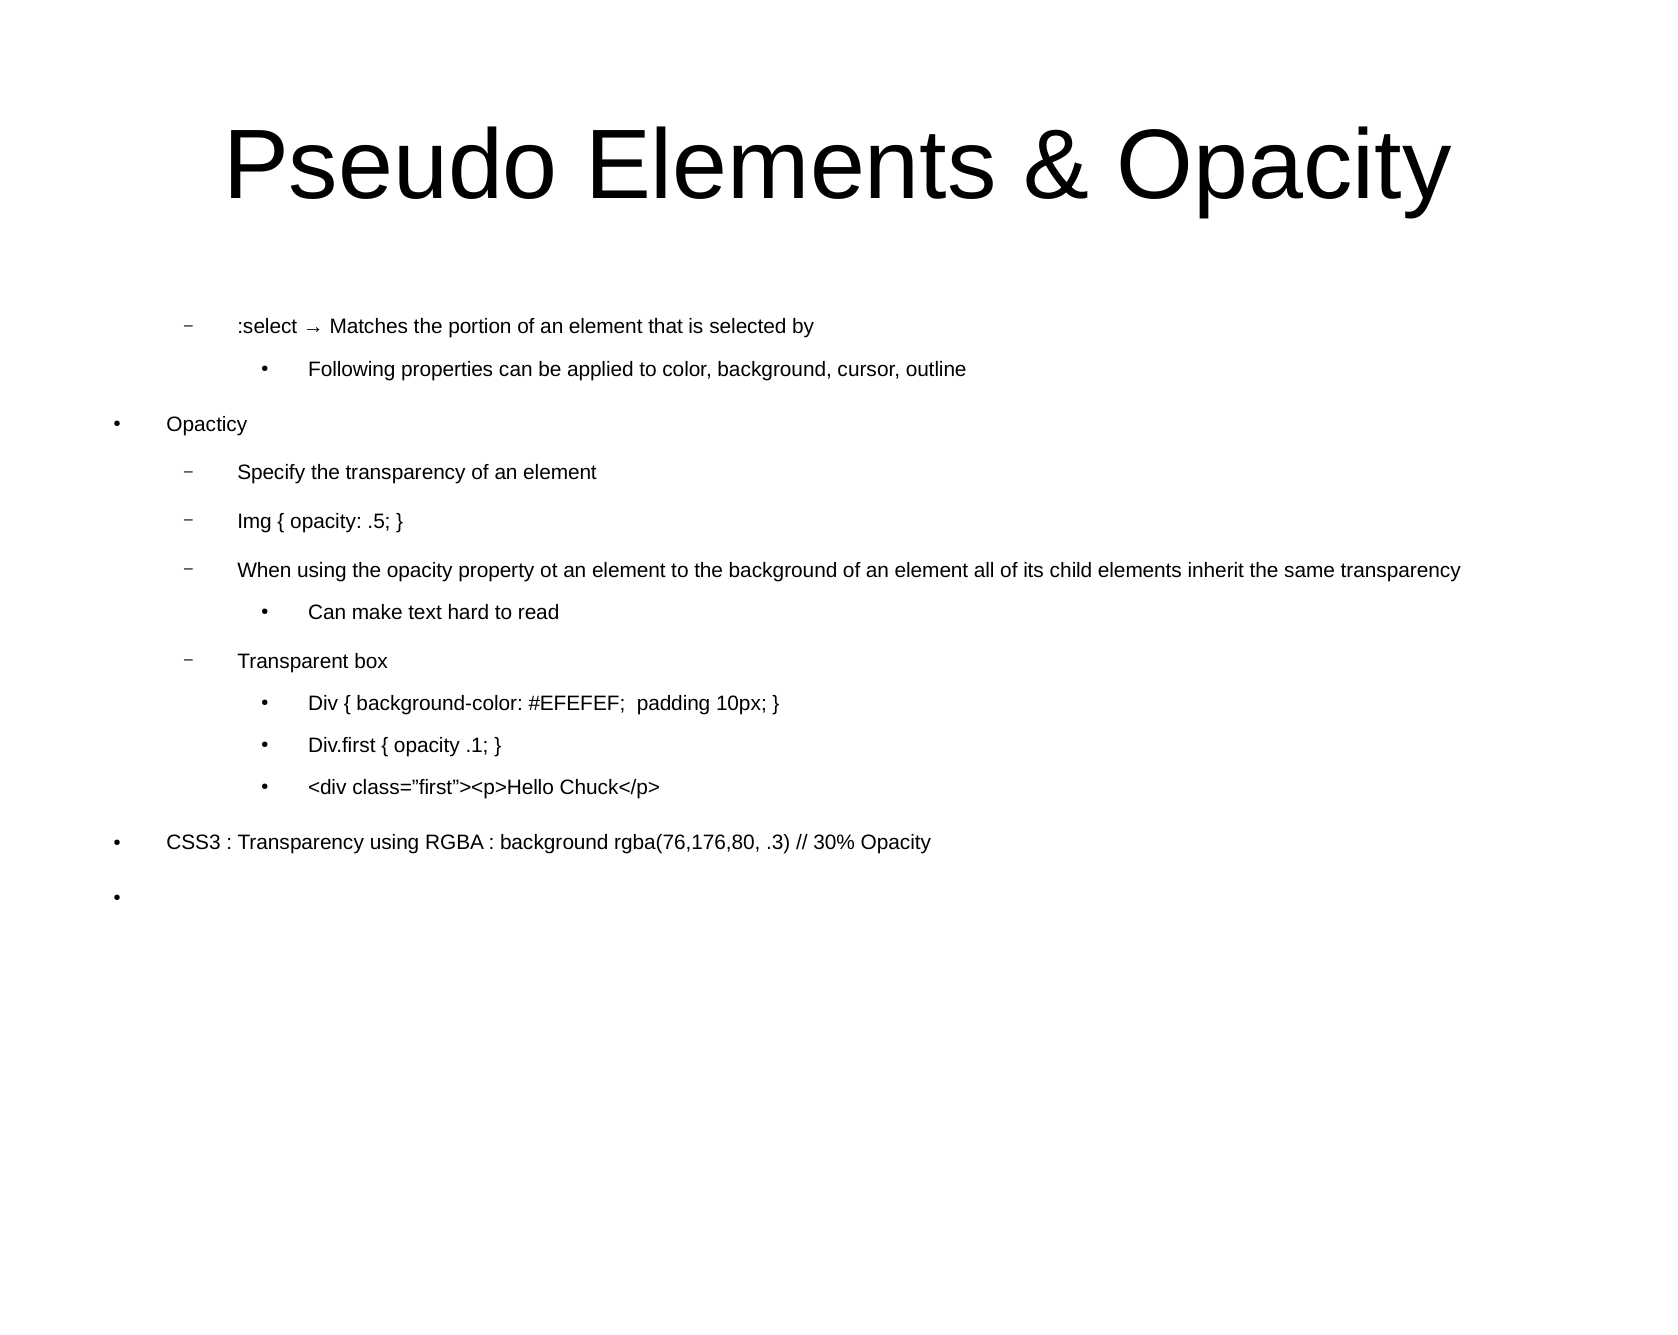

# Pseudo Elements & Opacity
:select → Matches the portion of an element that is selected by
Following properties can be applied to color, background, cursor, outline
Opacticy
Specify the transparency of an element
Img { opacity: .5; }
When using the opacity property ot an element to the background of an element all of its child elements inherit the same transparency
Can make text hard to read
Transparent box
Div { background-color: #EFEFEF; padding 10px; }
Div.first { opacity .1; }
<div class=”first”><p>Hello Chuck</p>
CSS3 : Transparency using RGBA : background rgba(76,176,80, .3) // 30% Opacity